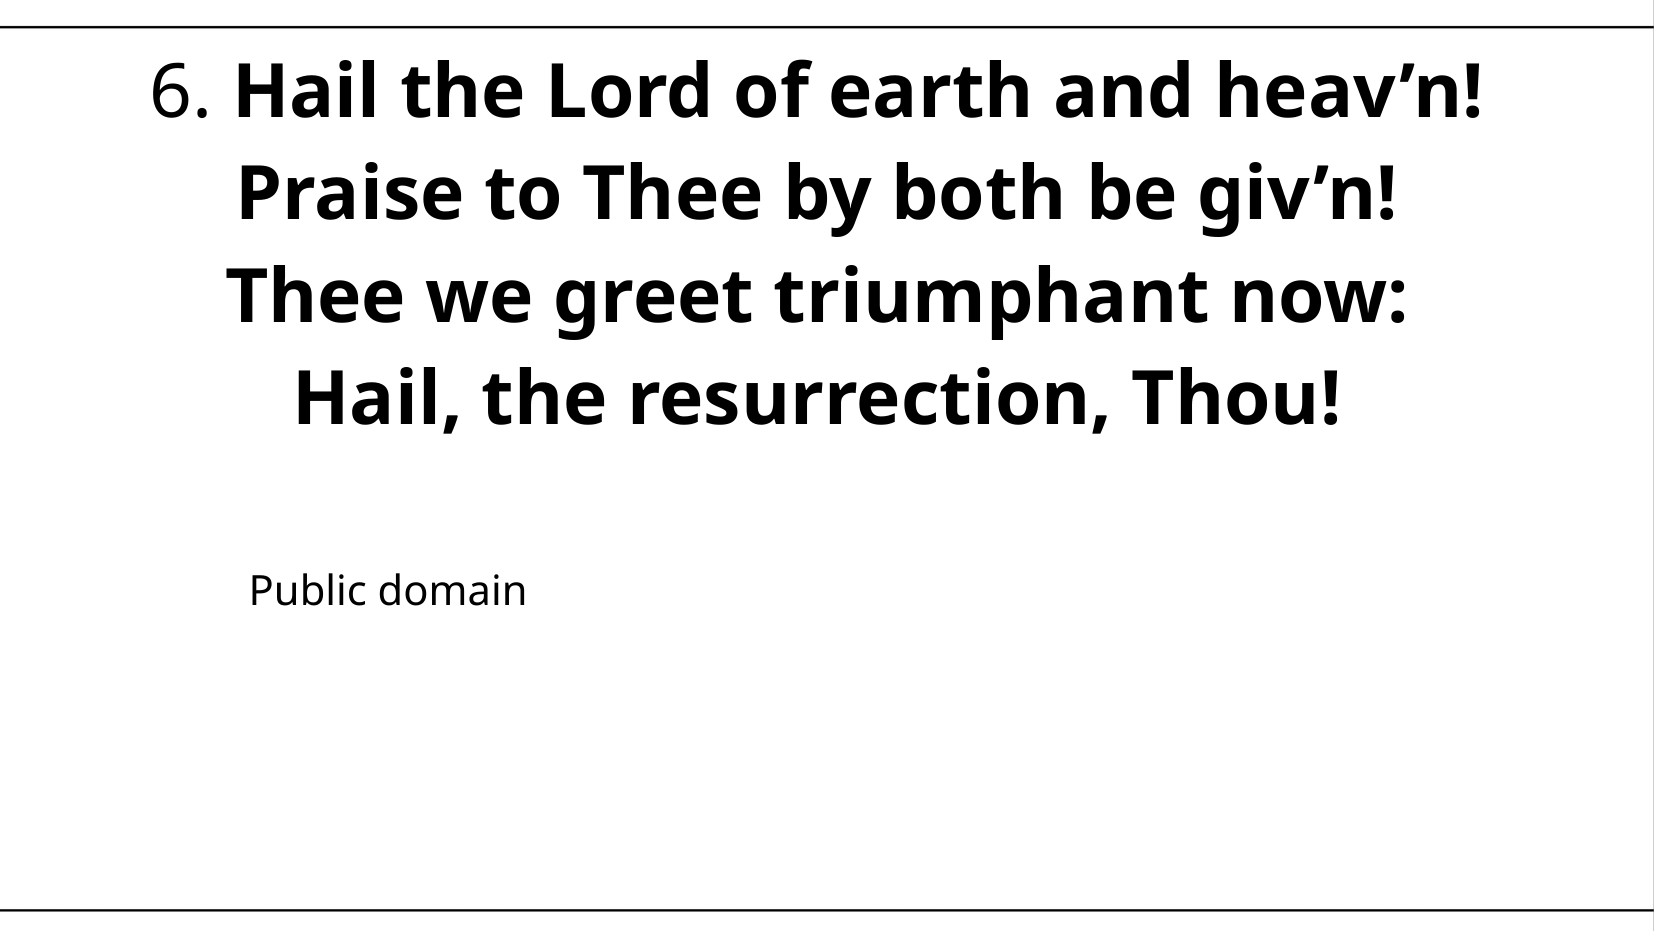

6. Hail the Lord of earth and heav’n!
Praise to Thee by both be giv’n!
Thee we greet triumphant now:
Hail, the resurrection, Thou!
 Public domain